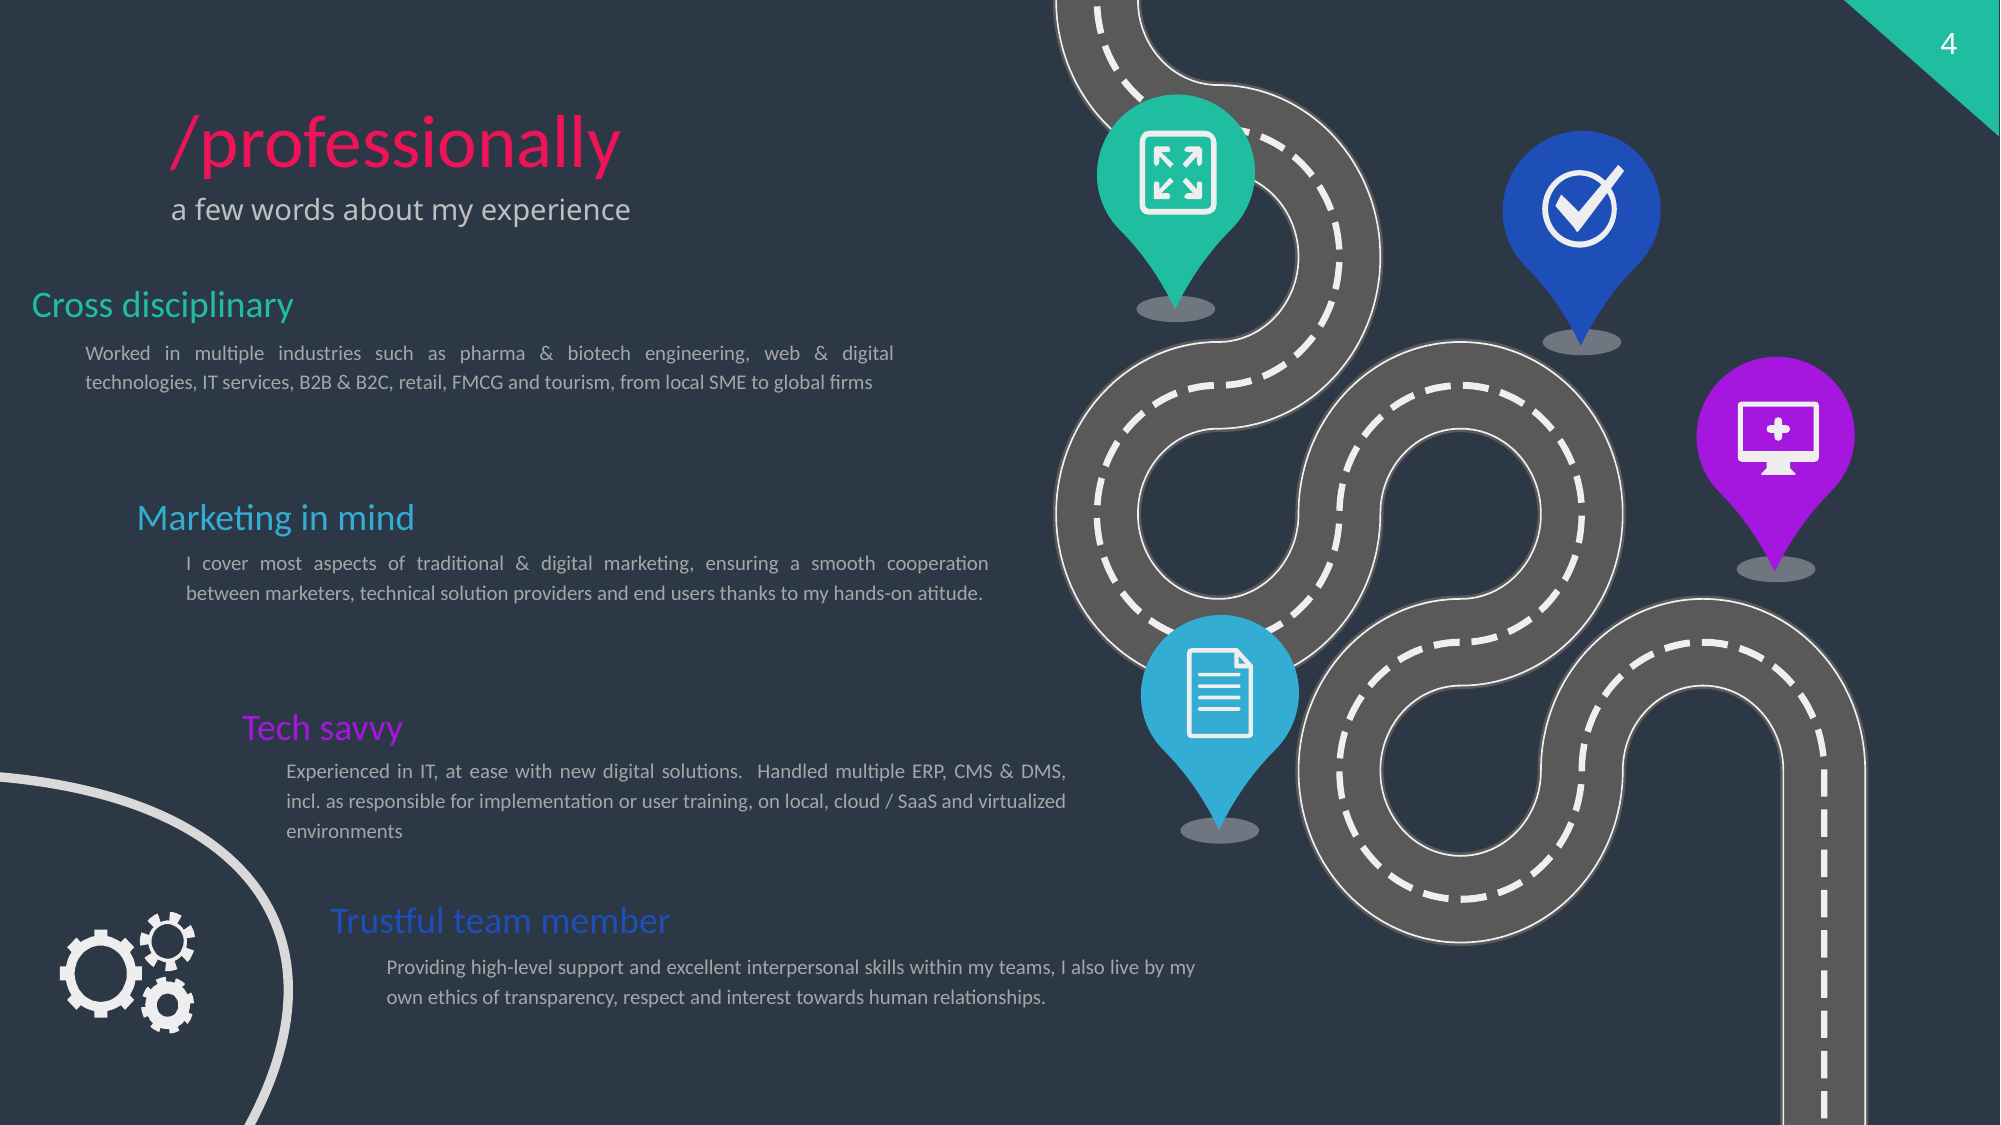

# /professionally
a few words about my experience
Cross disciplinary
Worked in multiple industries such as pharma & biotech engineering, web & digital technologies, IT services, B2B & B2C, retail, FMCG and tourism, from local SME to global firms
Marketing in mind
I cover most aspects of traditional & digital marketing, ensuring a smooth cooperation between marketers, technical solution providers and end users thanks to my hands-on atitude.
Tech savvy
Experienced in IT, at ease with new digital solutions. Handled multiple ERP, CMS & DMS, incl. as responsible for implementation or user training, on local, cloud / SaaS and virtualized environments
Trustful team member
Providing high-level support and excellent interpersonal skills within my teams, I also live by my own ethics of transparency, respect and interest towards human relationships.